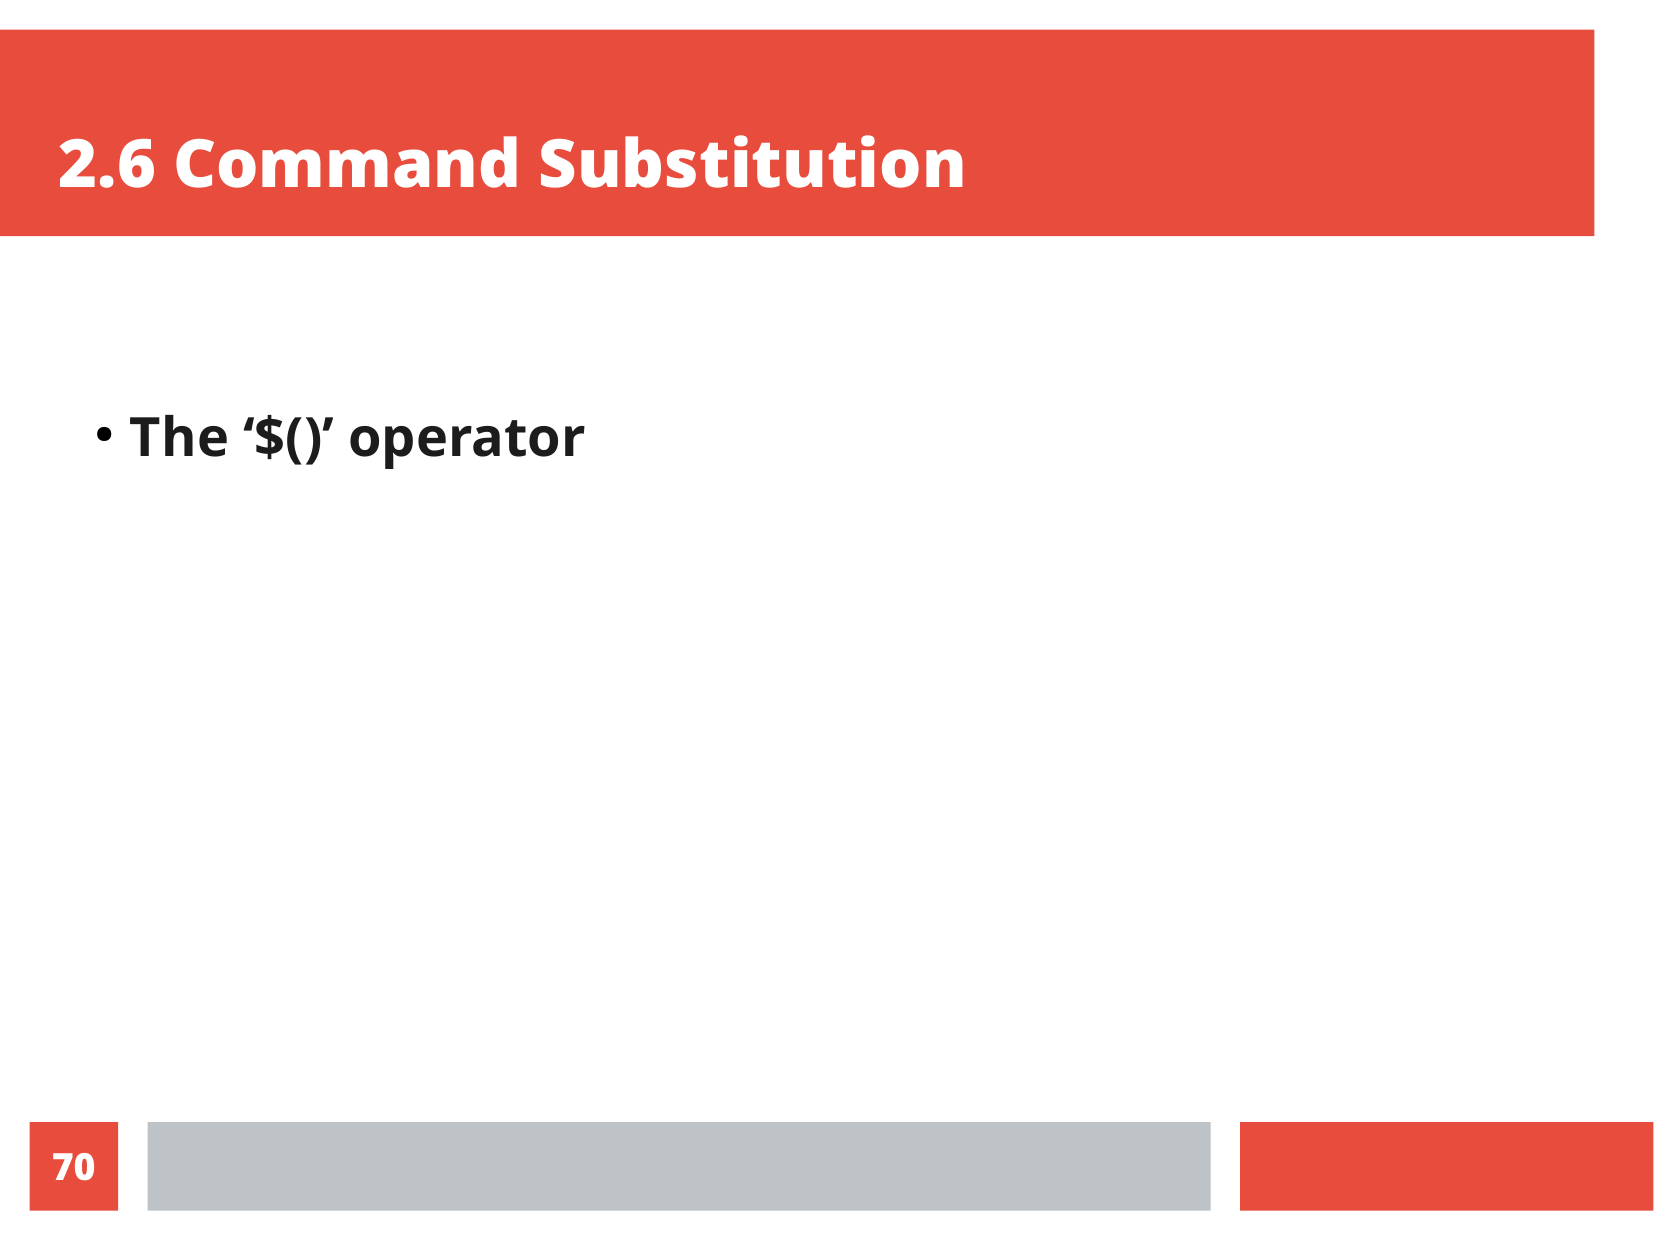

# 2.6 Command Substitution
The ‘$()’ operator
70